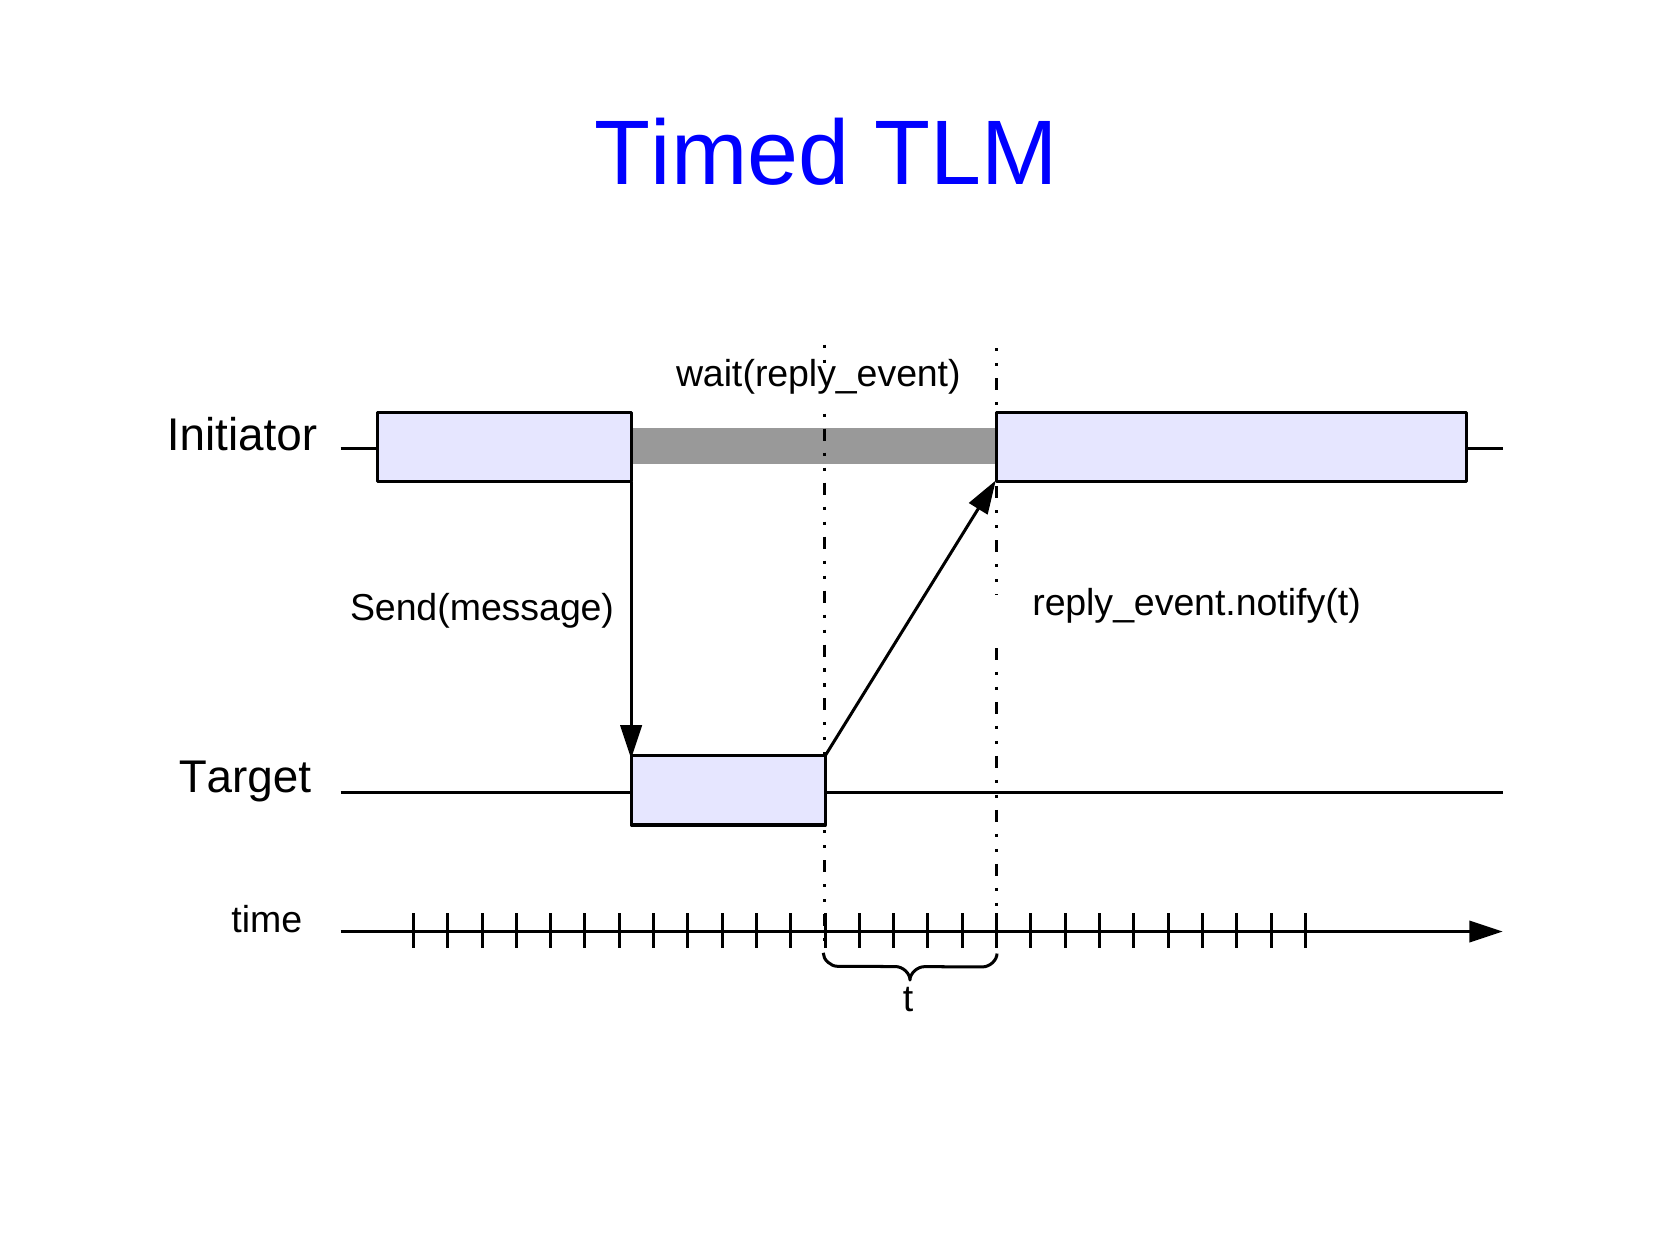

# Timed TLM
wait(reply_event)
Initiator
reply_event.notify(t)
Send(message)
Target
time
t